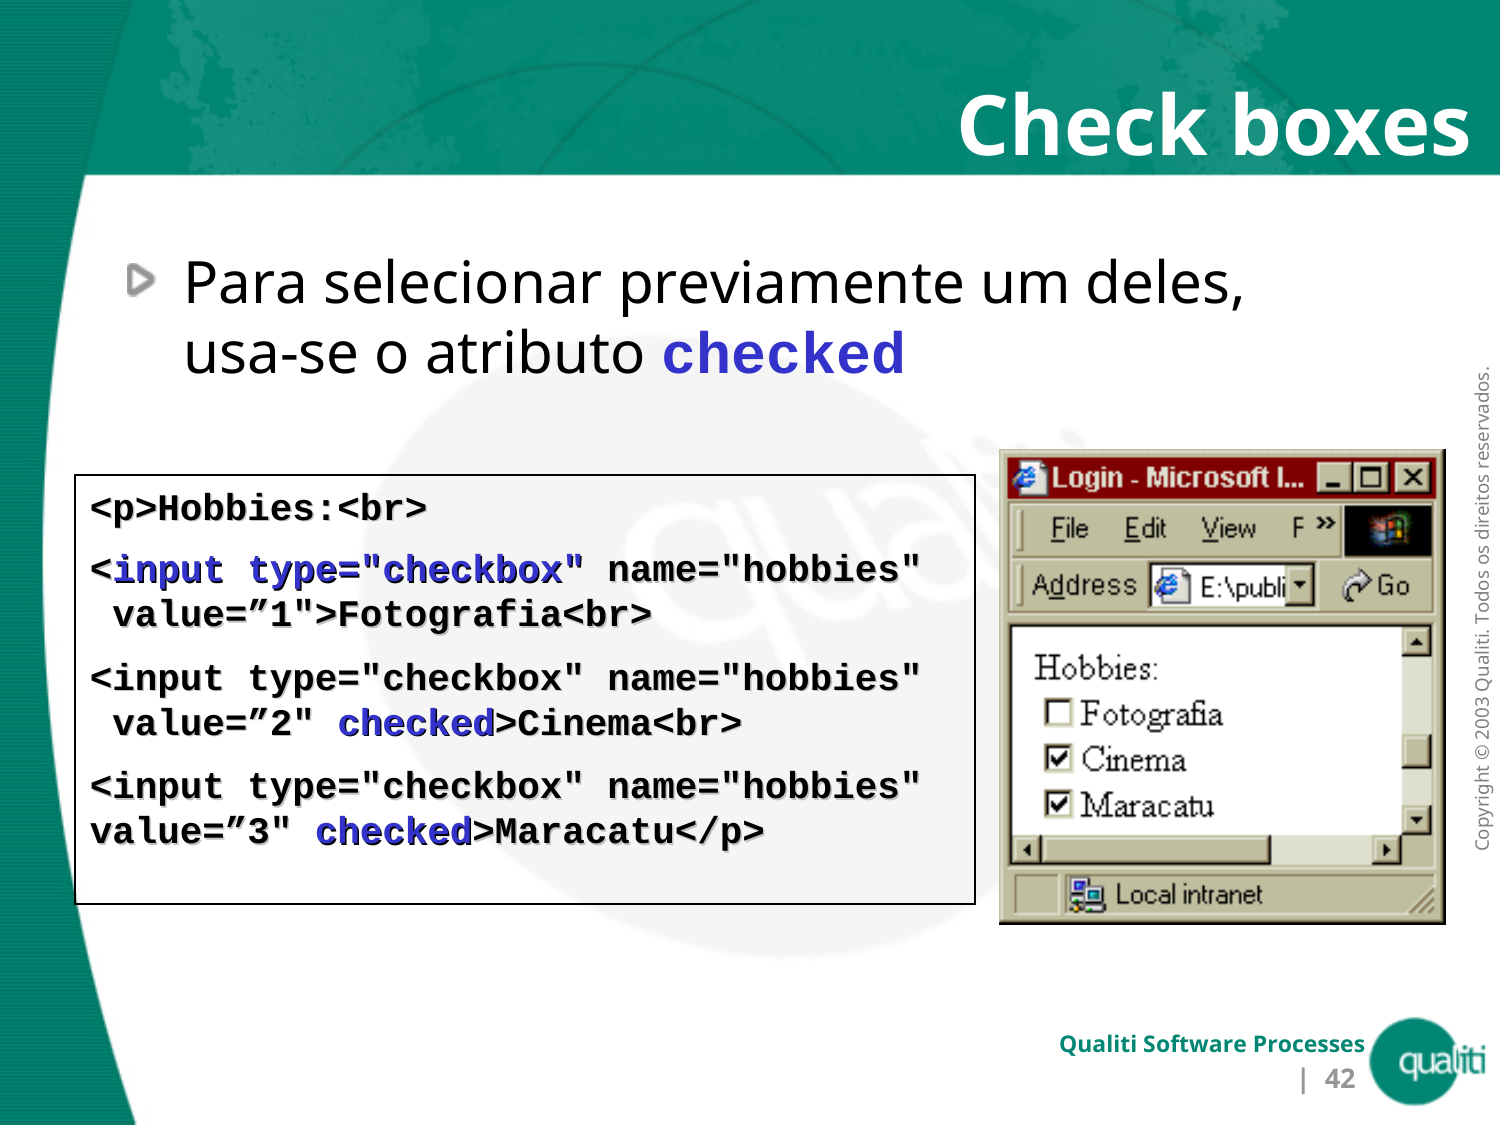

# Check boxes
Para selecionar previamente um deles, usa-se o atributo checked
<p>Hobbies:<br>
<input type="checkbox" name="hobbies"
 value=”1">Fotografia<br>
<input type="checkbox" name="hobbies"
 value=”2" checked>Cinema<br>
<input type="checkbox" name="hobbies" value=”3" checked>Maracatu</p>